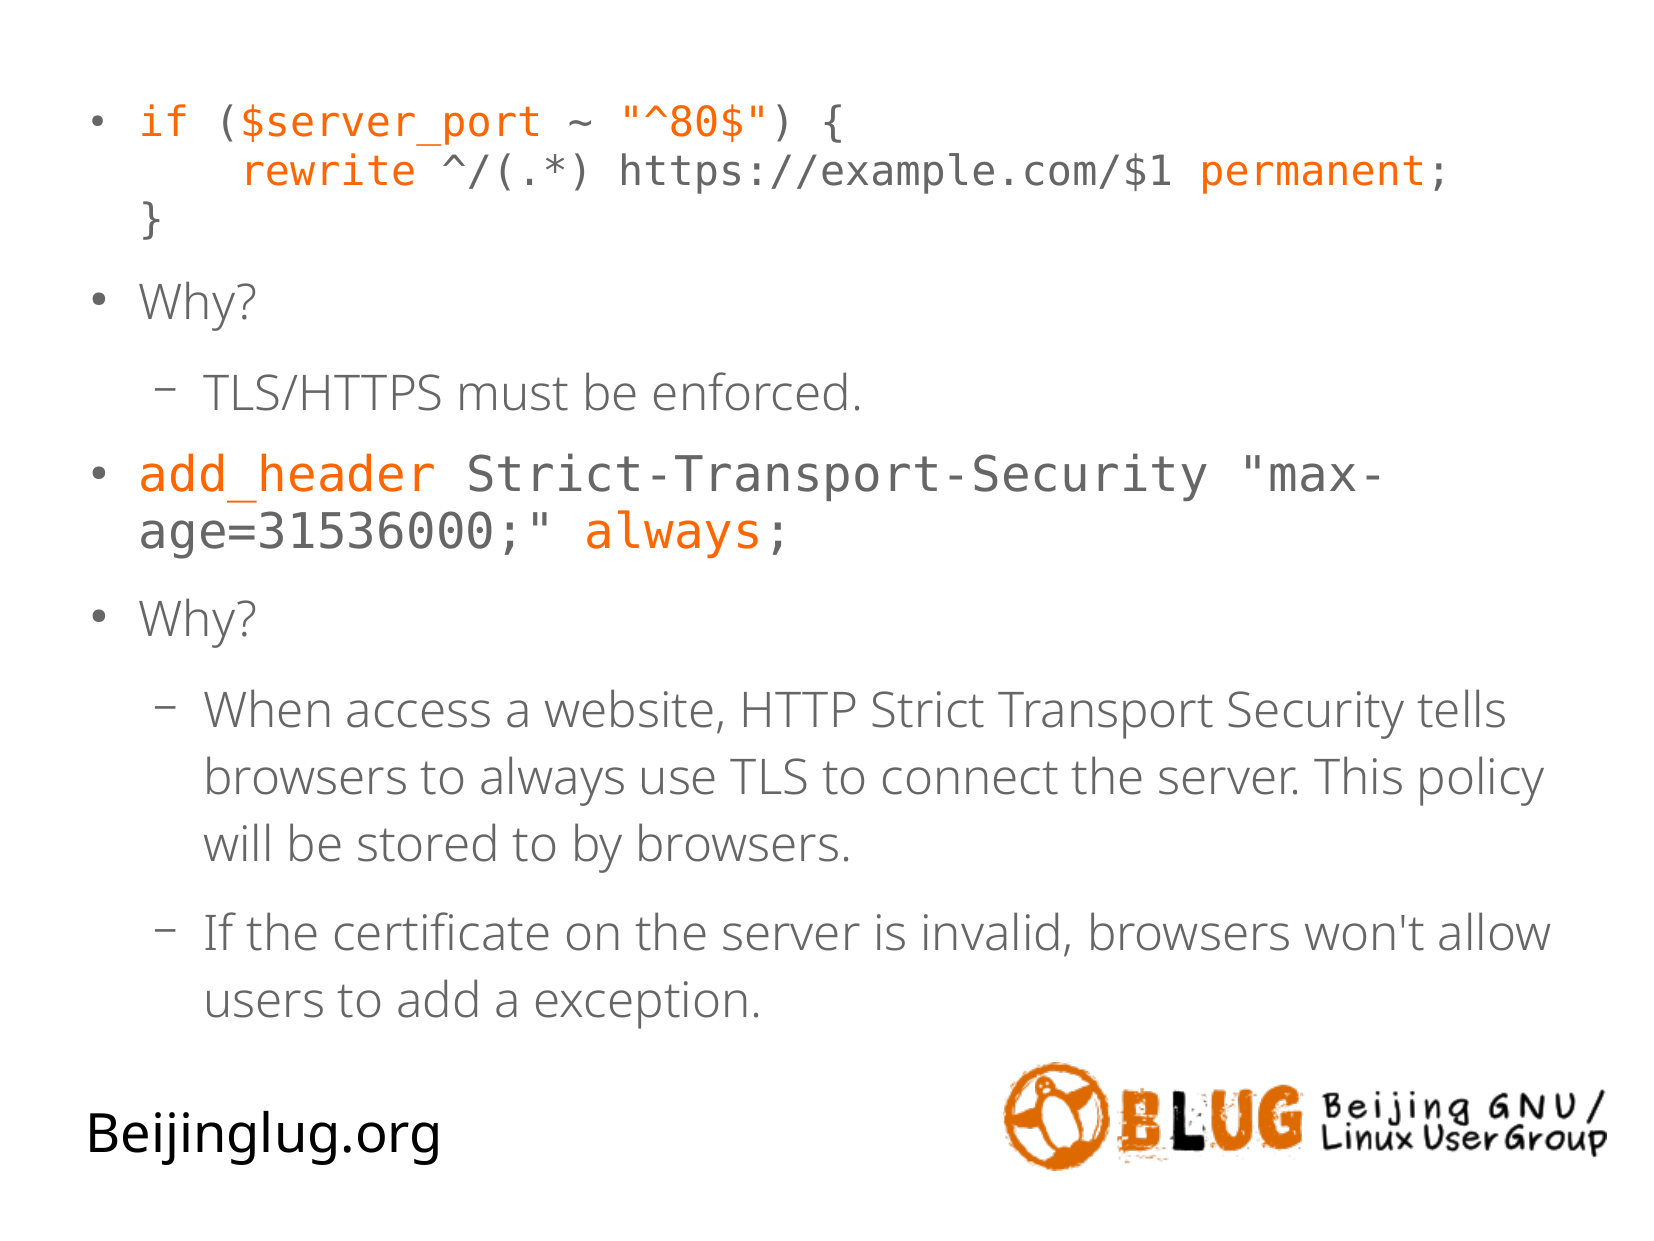

# if ($server_port ~ "^80$") { rewrite ^/(.*) https://example.com/$1 permanent; }
Why?
TLS/HTTPS must be enforced.
add_header Strict-Transport-Security "max-age=31536000;" always;
Why?
When access a website, HTTP Strict Transport Security tells browsers to always use TLS to connect the server. This policy will be stored to by browsers.
If the certificate on the server is invalid, browsers won't allow users to add a exception.